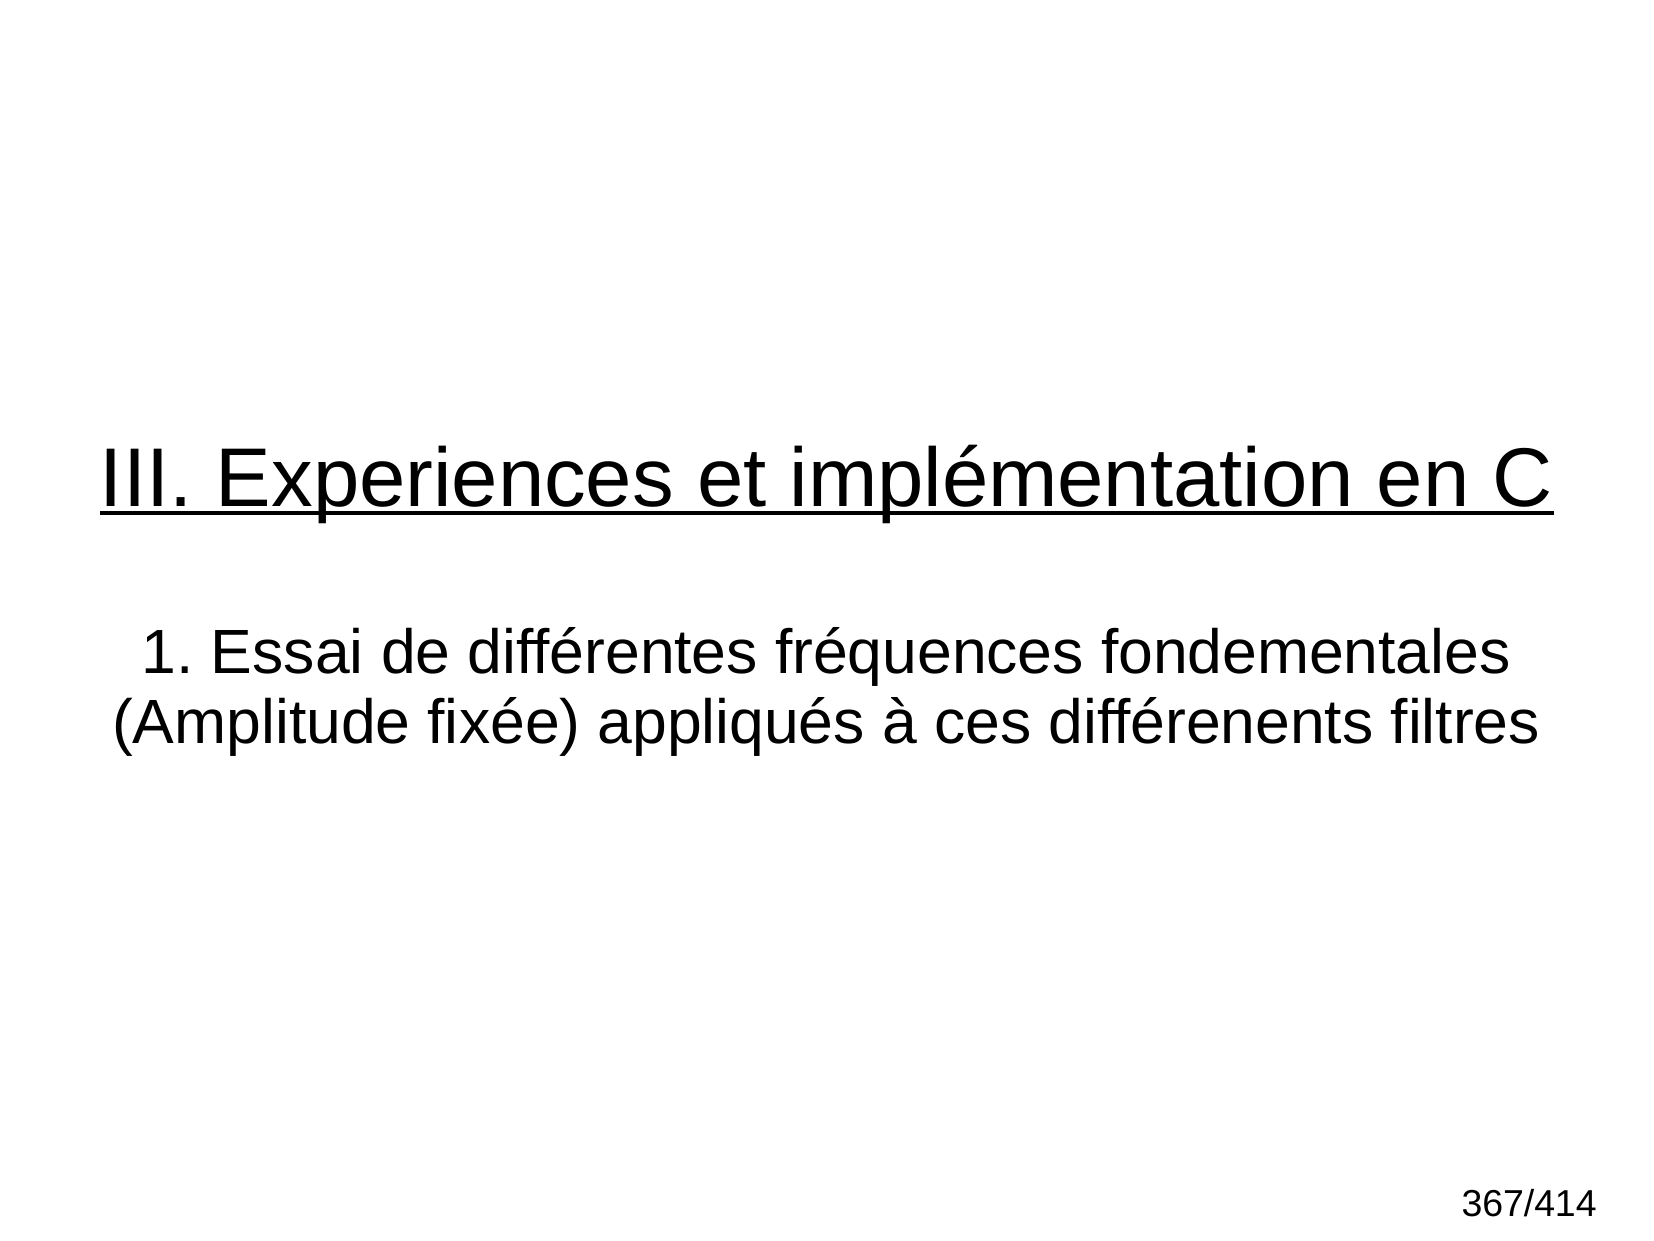

# III. Experiences et implémentation en C 1. Essai de différentes fréquences fondementales (Amplitude fixée) appliqués à ces différenents filtres